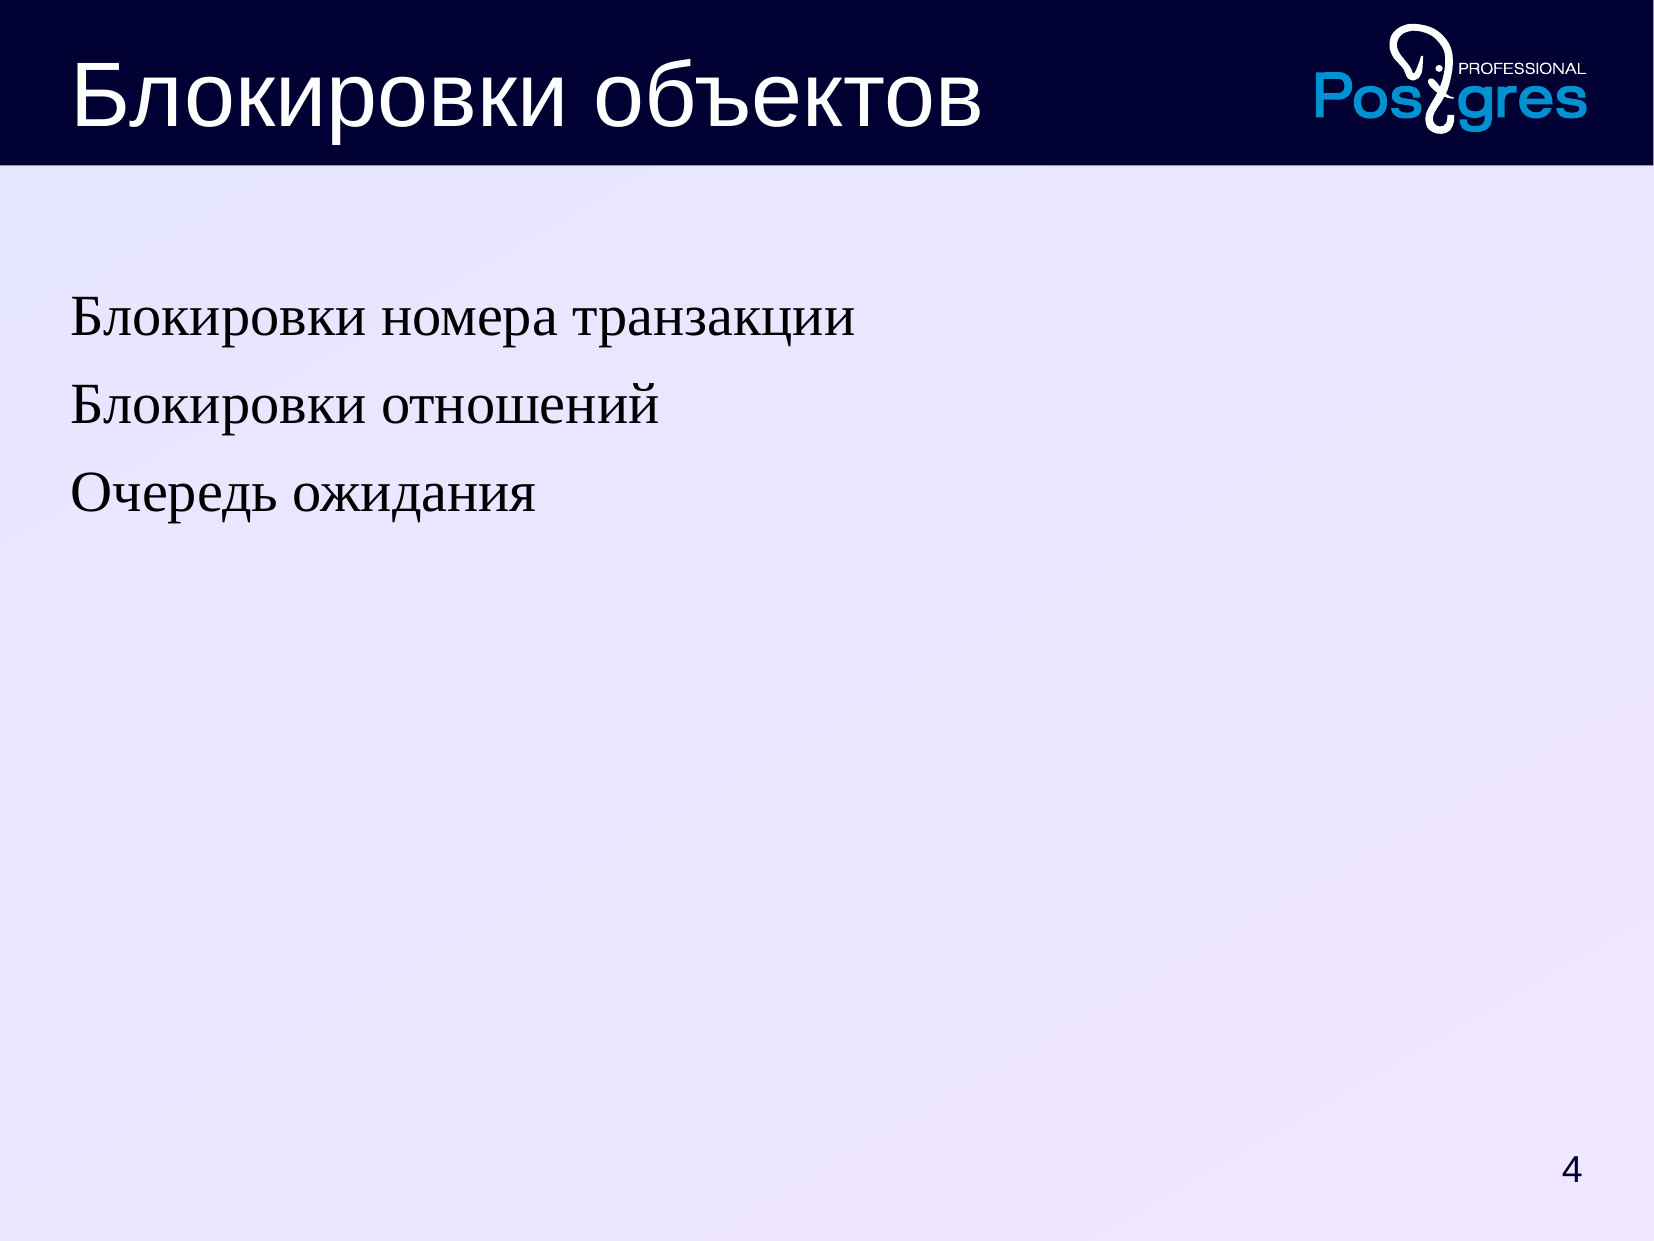

# Блокировки объектов
Блокировки номера транзакции
Блокировки отношений
Очередь ожидания